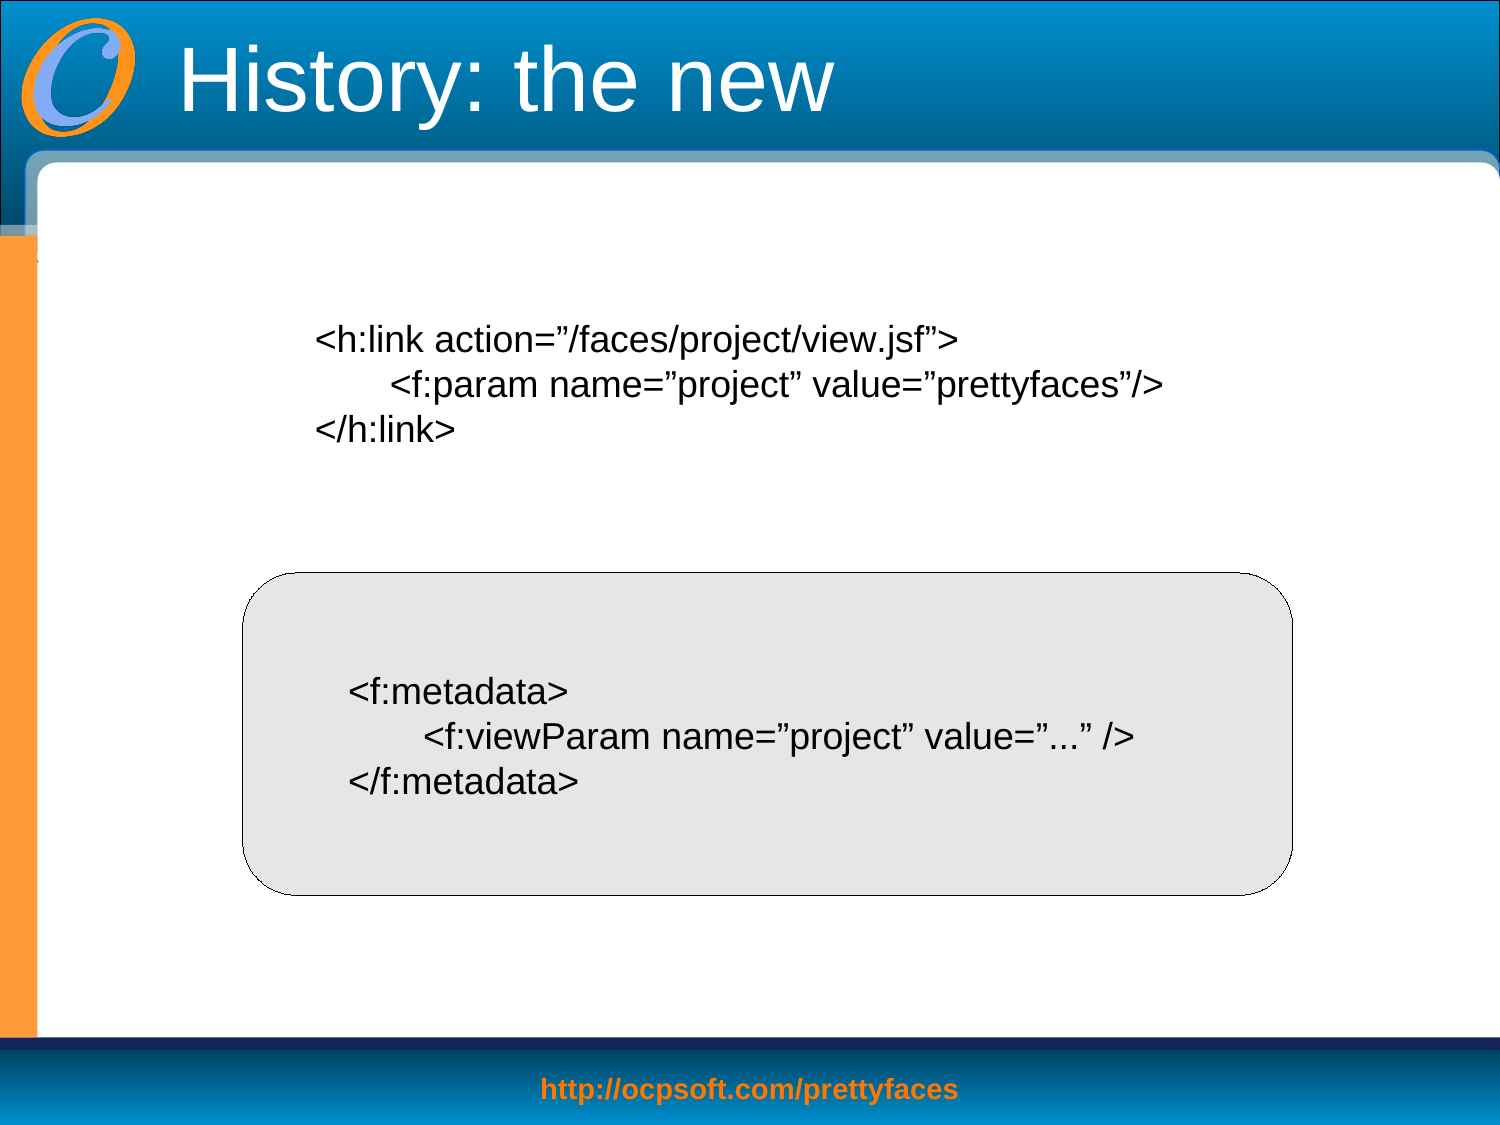

# History: the new
<h:link action=”/faces/project/view.jsf”>
	<f:param name=”project” value=”prettyfaces”/>
</h:link>
	<f:metadata>
		<f:viewParam name=”project” value=”...” />
	</f:metadata>